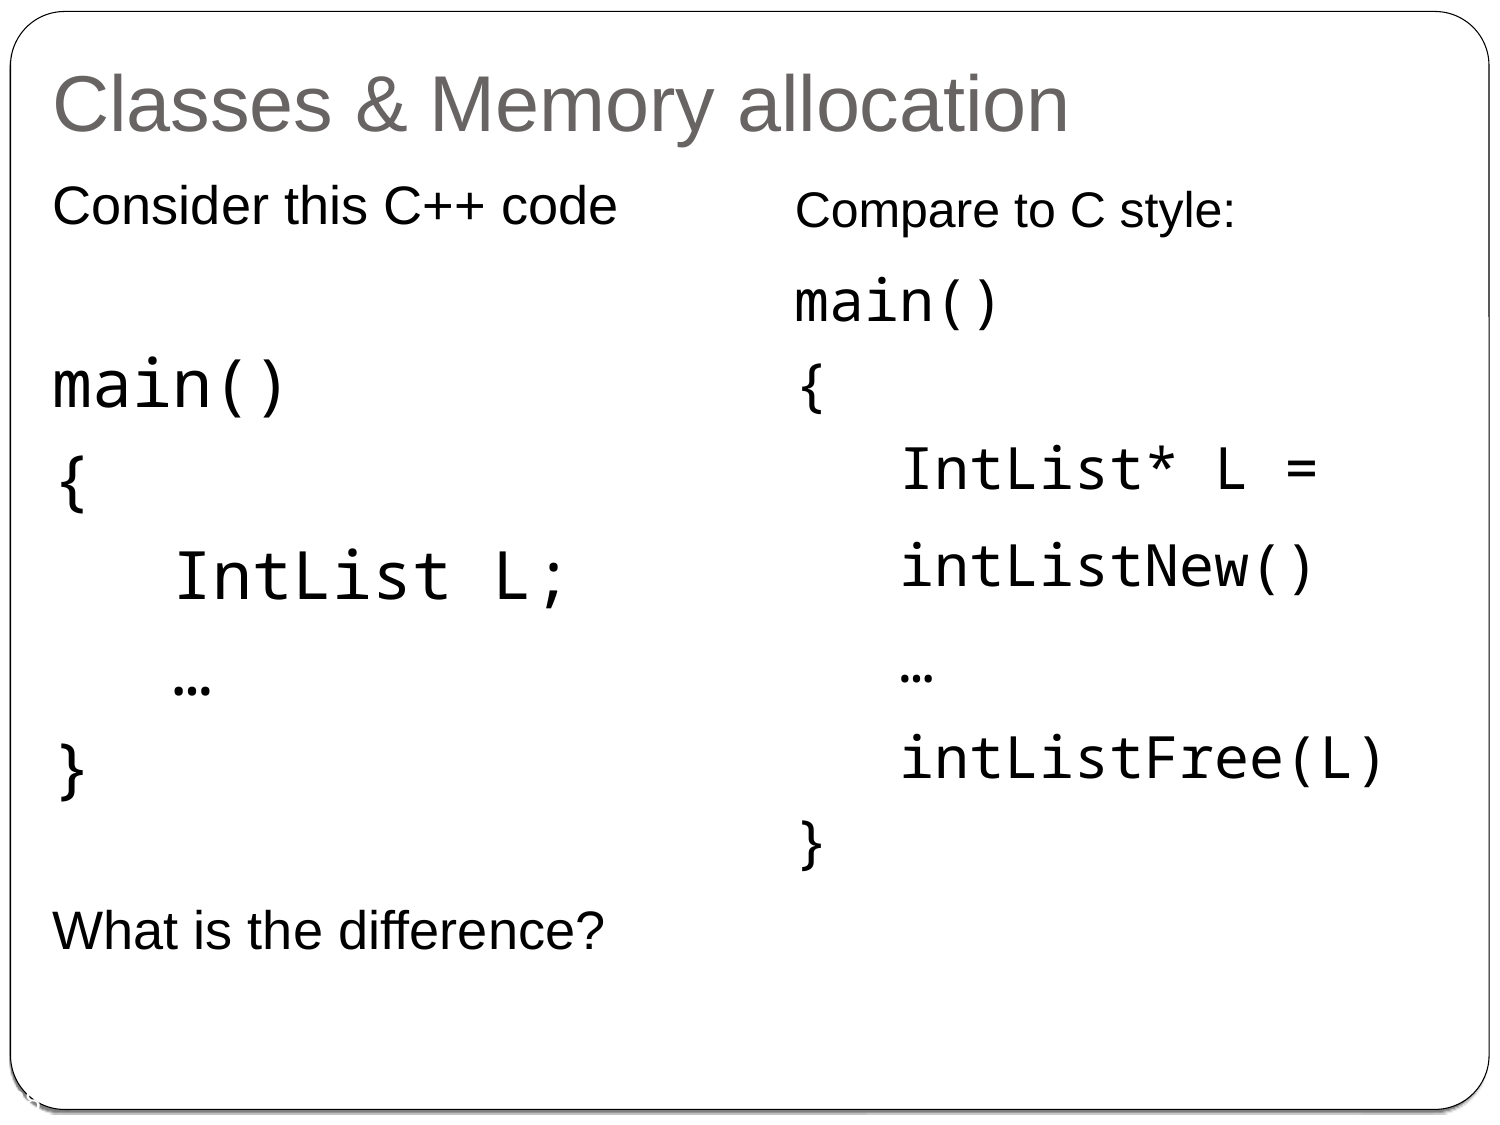

# Classes & Memory allocation
Consider this C++ code
main()
{
   IntList L;
   …
}
What is the difference?
Compare to C style:
main()
{
   IntList* L =
 intListNew()
 …
 intListFree(L)
}